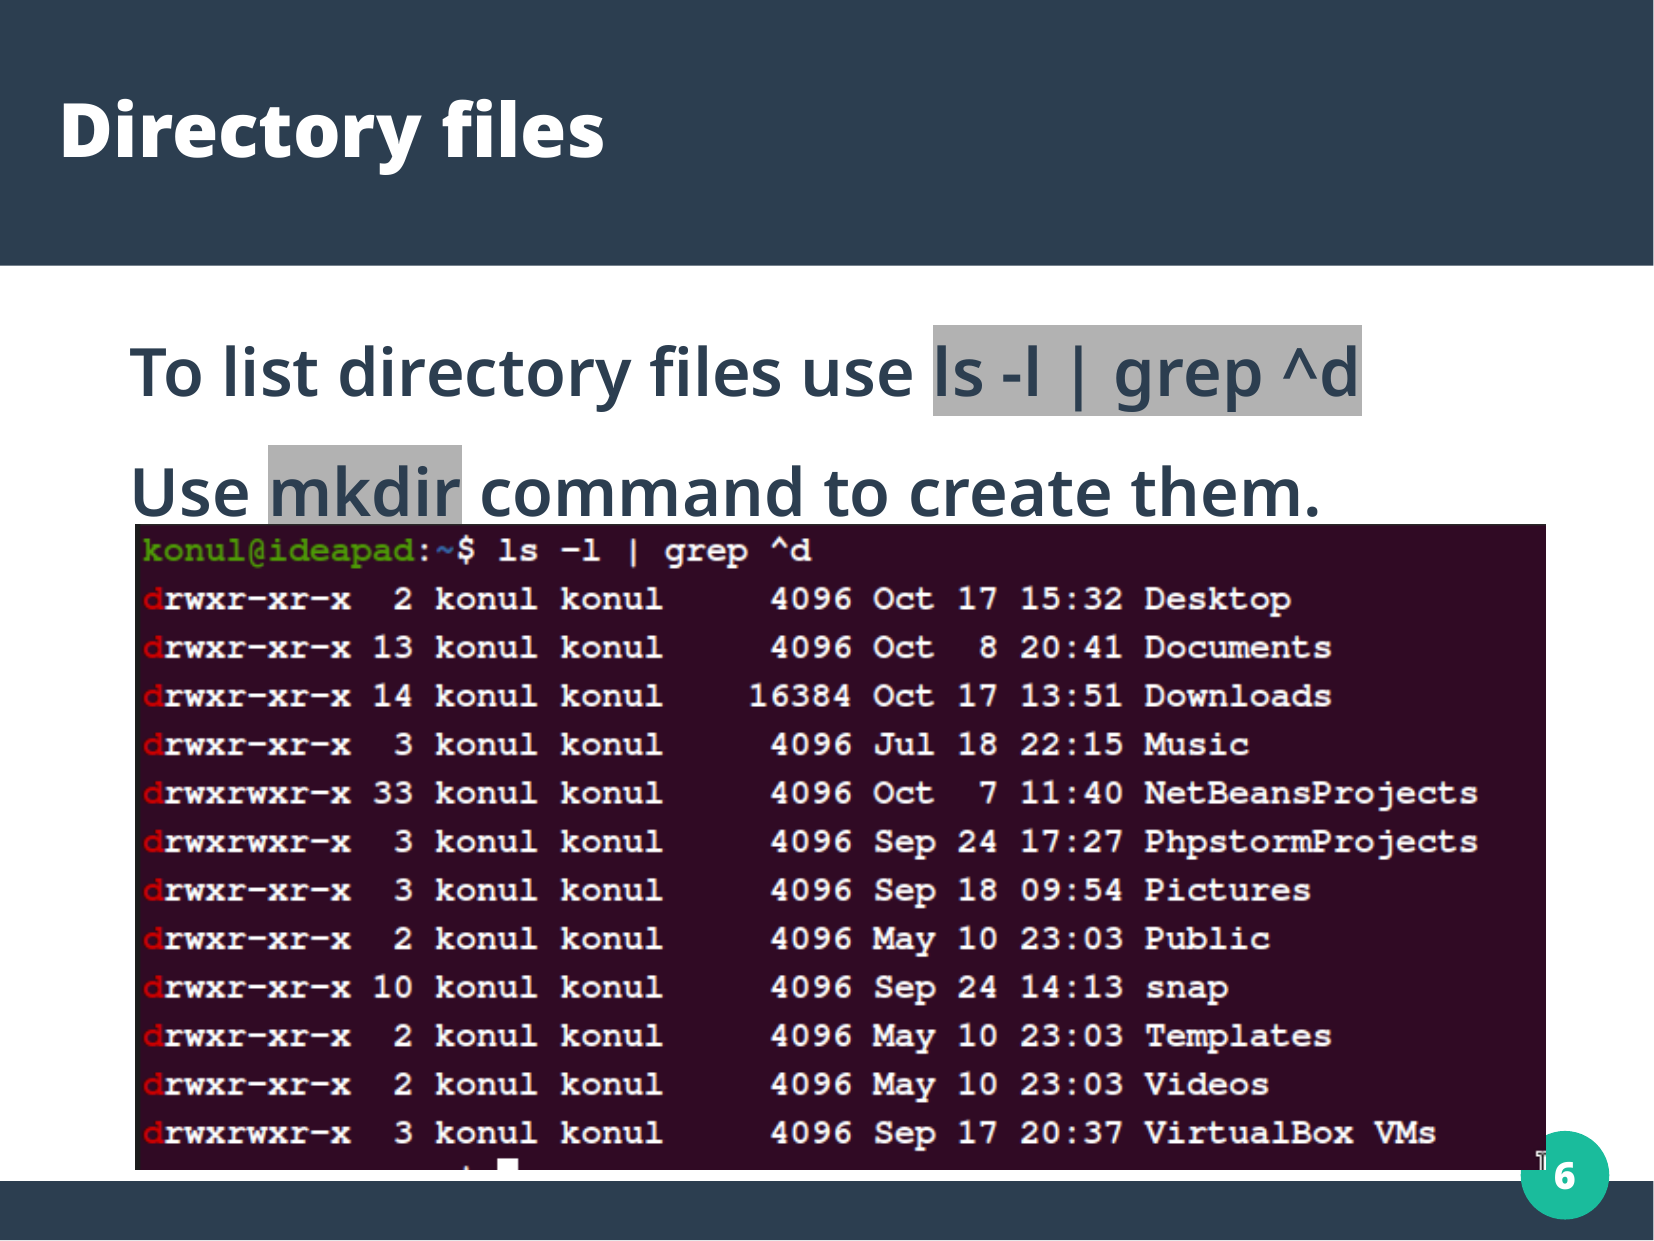

# Directory files
To list directory files use ls -l | grep ^d
Use mkdir command to create them.
6